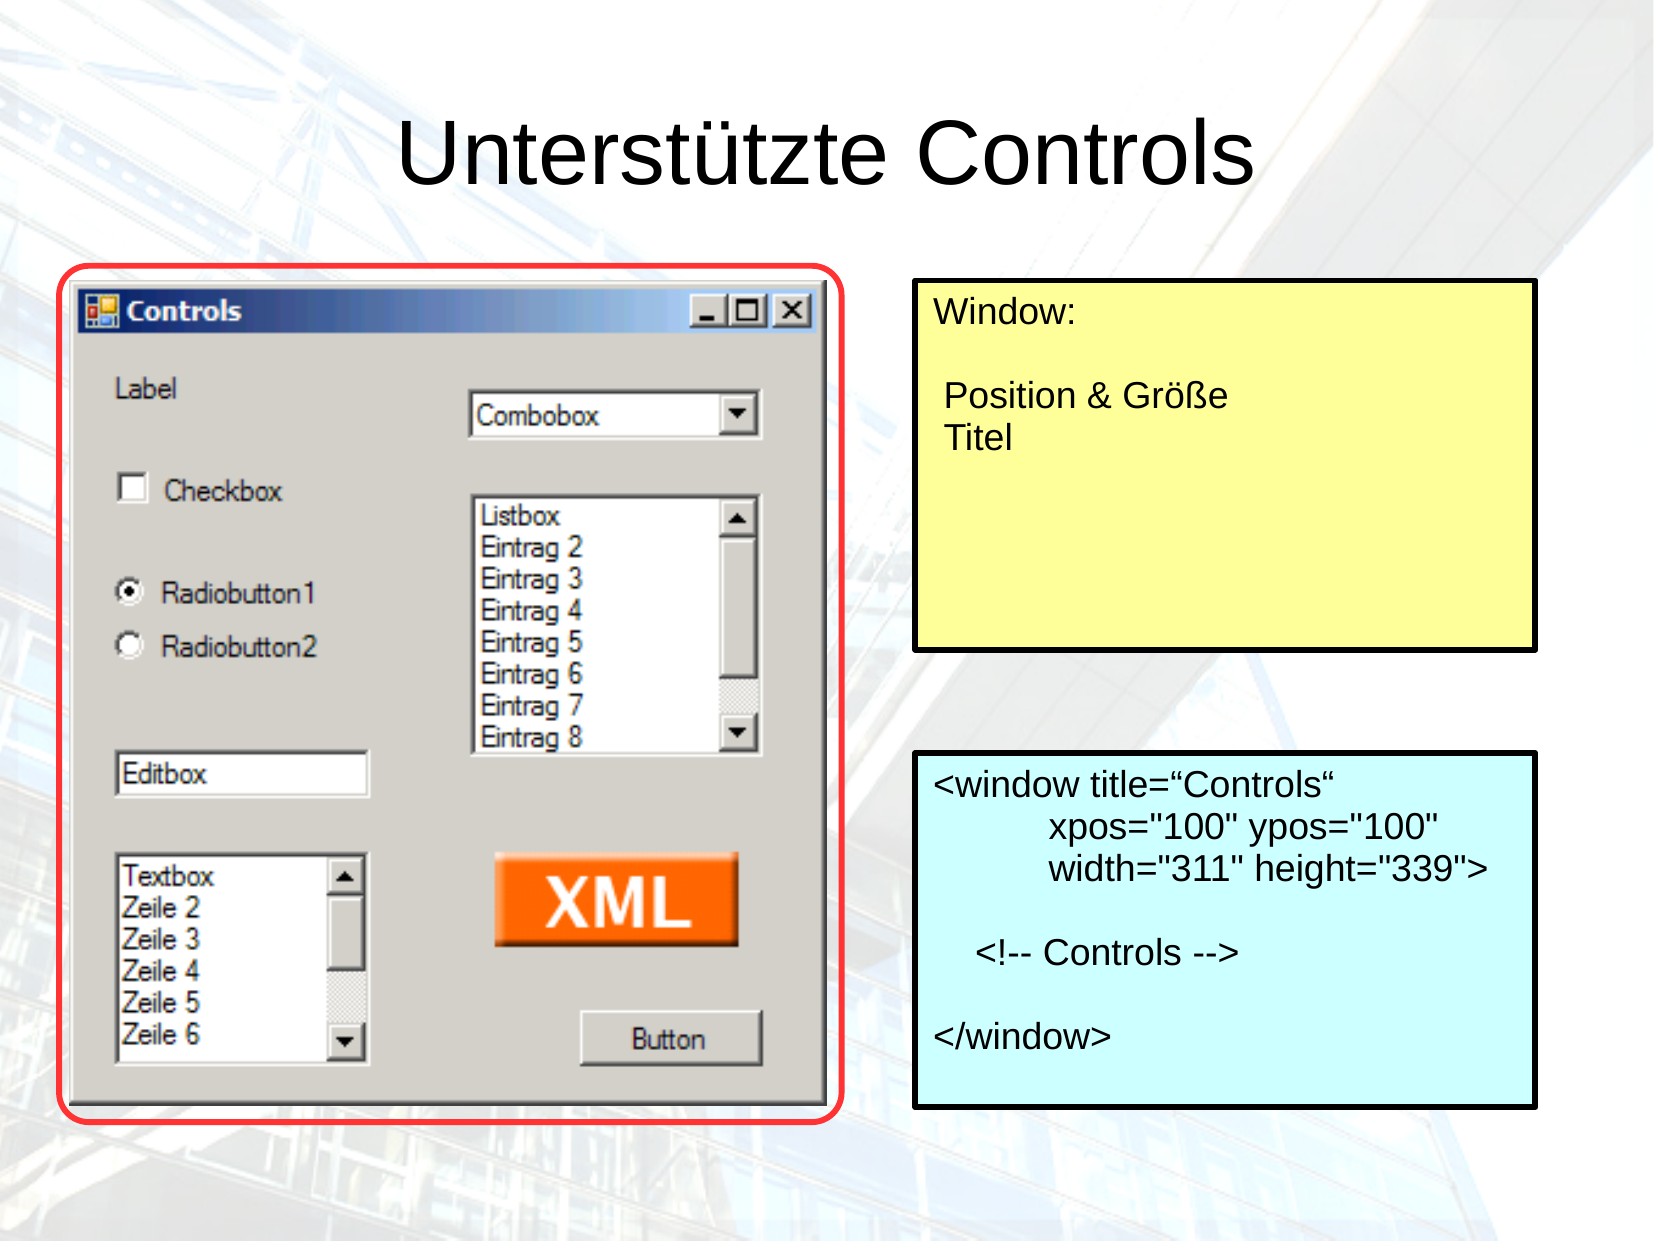

# Unterstützte Controls
Window:
 Position & Größe
 Titel
<window title=“Controls“
 xpos="100" ypos="100"
 width="311" height="339">
 <!-- Controls -->
</window>